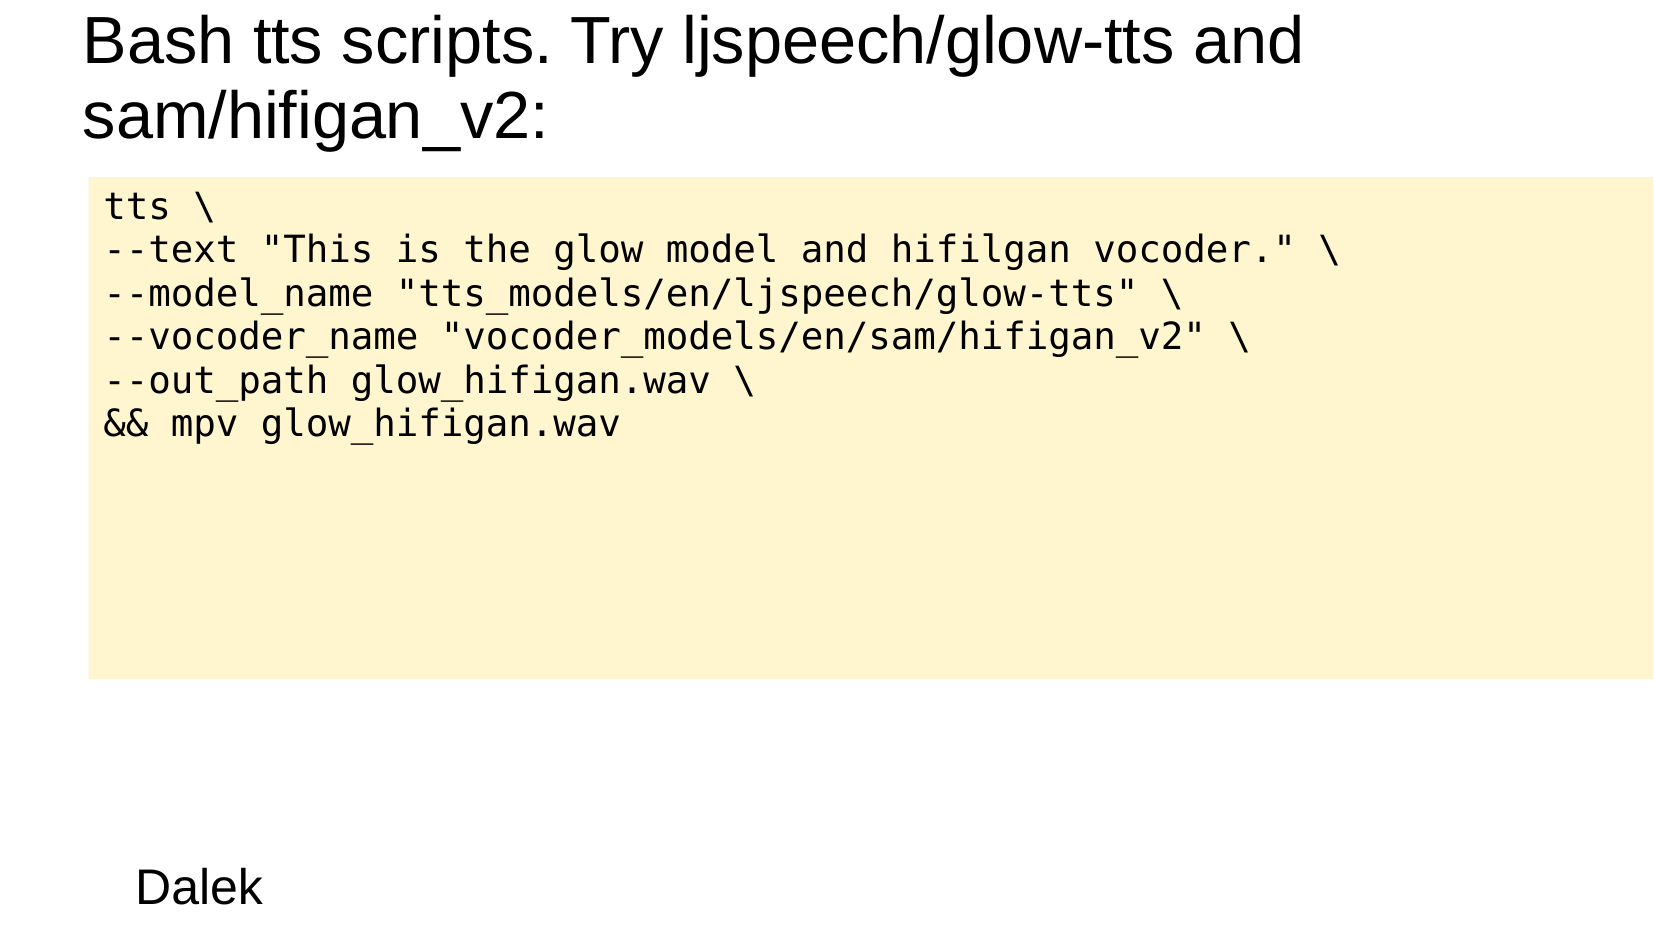

# Bash tts scripts. Try ljspeech/glow-tts and sam/hifigan_v2:
tts \
--text "This is the glow model and hifilgan vocoder." \
--model_name "tts_models/en/ljspeech/glow-tts" \
--vocoder_name "vocoder_models/en/sam/hifigan_v2" \
--out_path glow_hifigan.wav \
&& mpv glow_hifigan.wav
Dalek